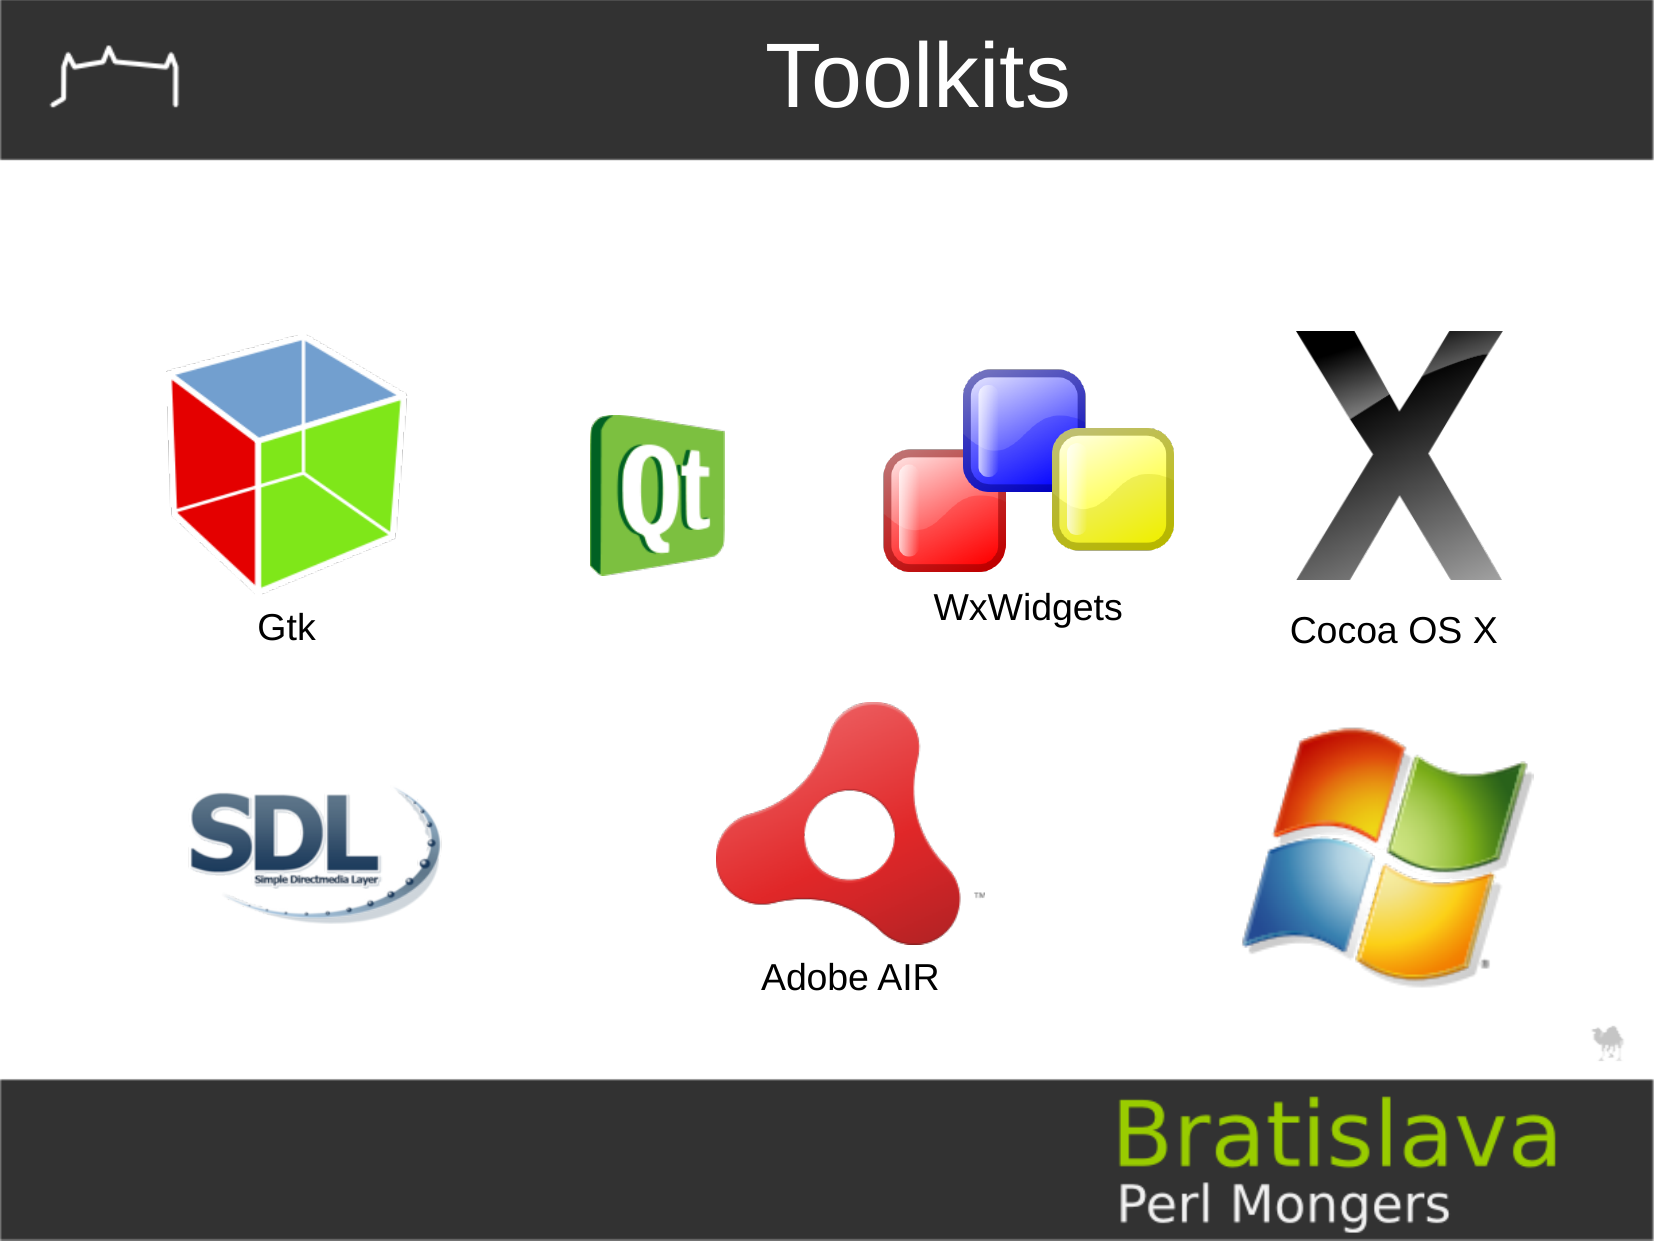

# Toolkits
Cocoa OS X
Gtk
WxWidgets
Adobe AIR